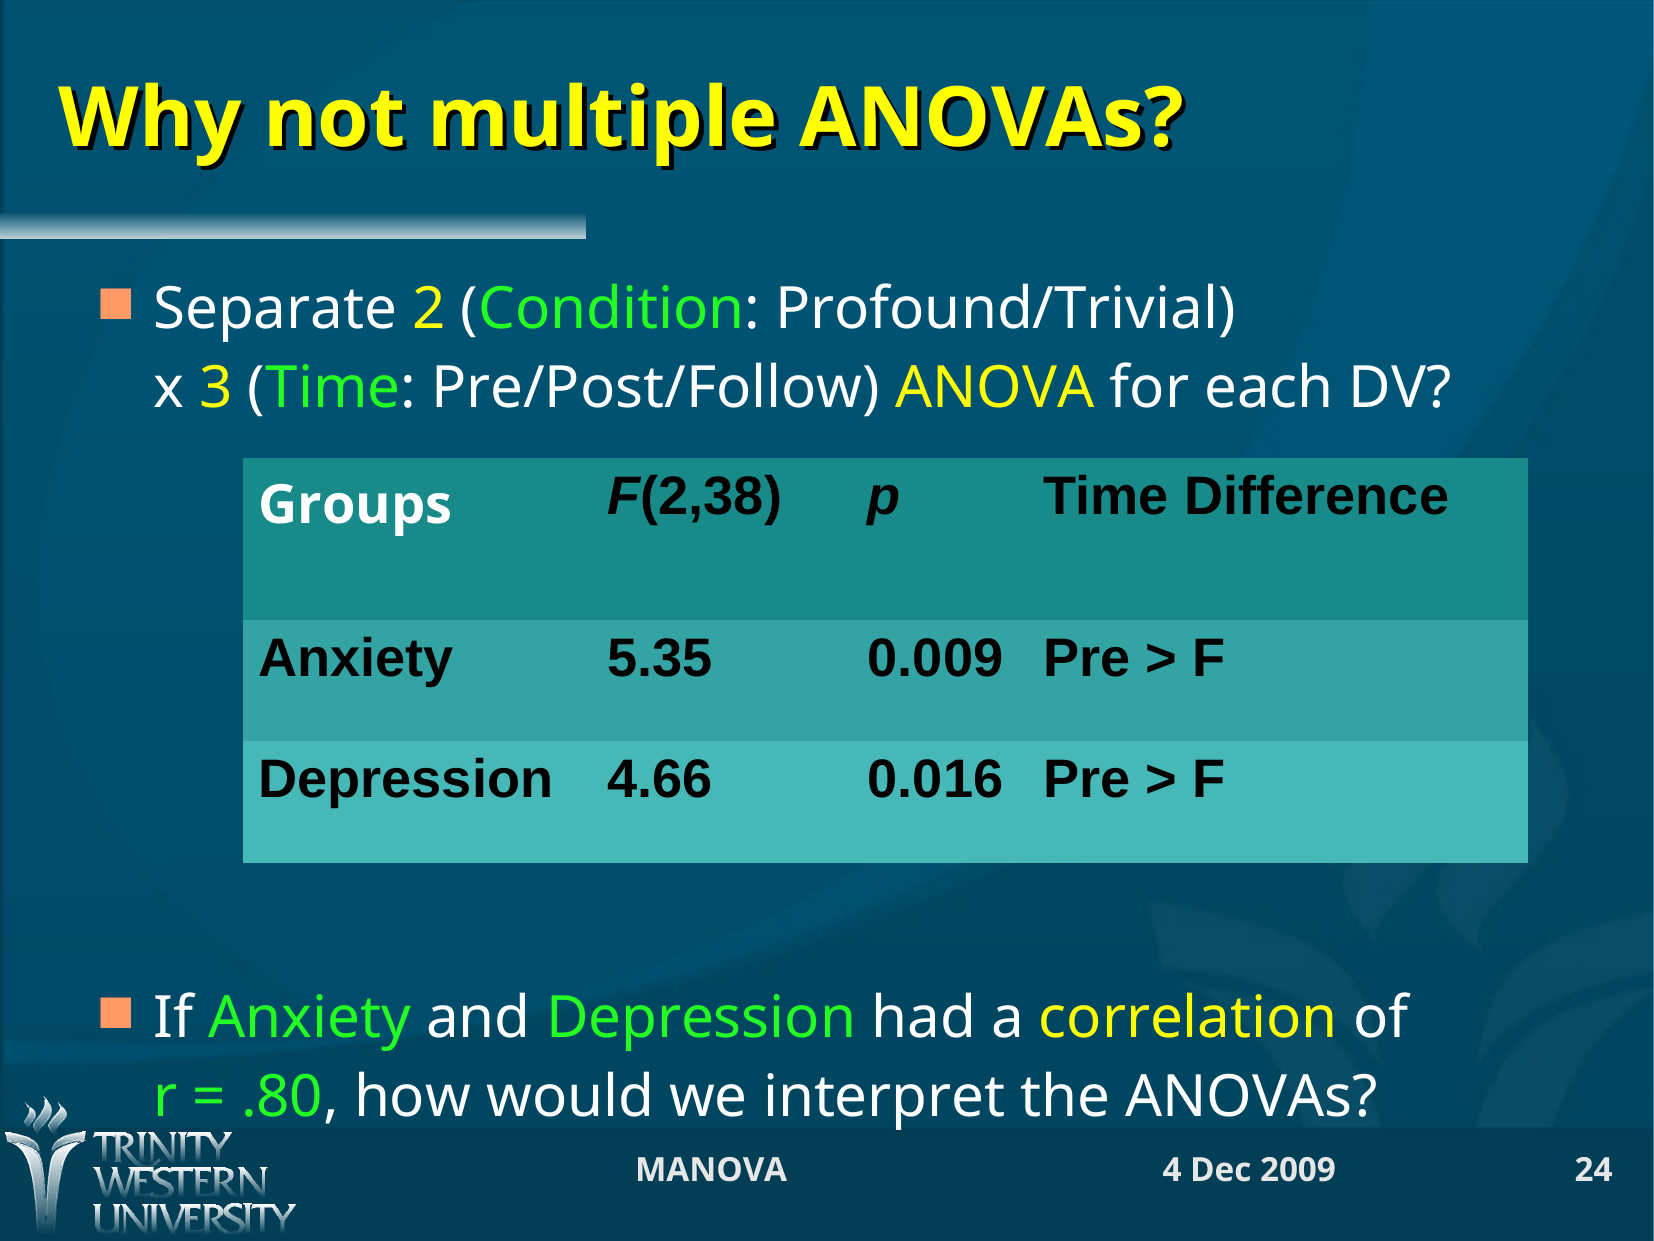

# Why not multiple ANOVAs?
Separate 2 (Condition: Profound/Trivial)
x 3 (Time: Pre/Post/Follow) ANOVA for each DV?
If Anxiety and Depression had a correlation of
r = .80, how would we interpret the ANOVAs?
| Groups | F(2,38) | p | Time Difference |
| --- | --- | --- | --- |
| Anxiety | 5.35 | 0.009 | Pre > F |
| Depression | 4.66 | 0.016 | Pre > F |
MANOVA
4 Dec 2009
24